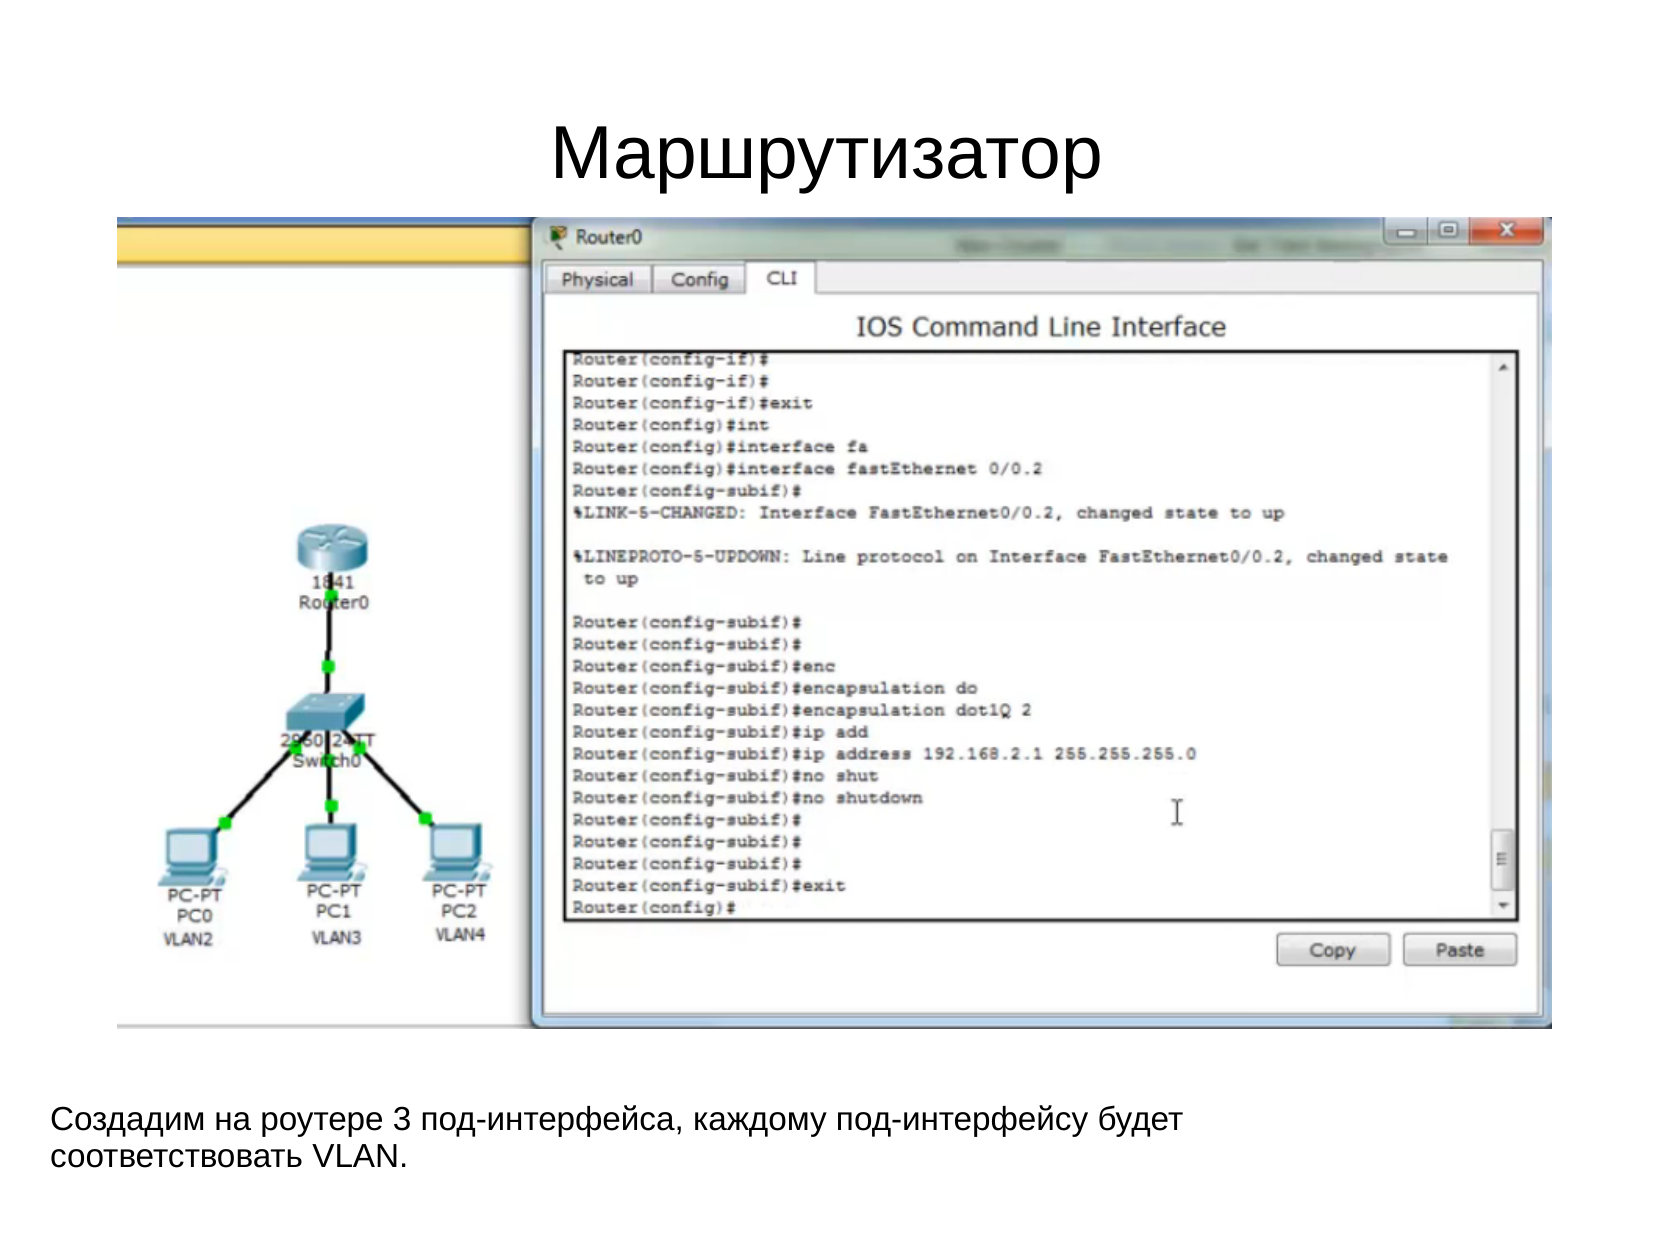

# Маршрутизатор
Создадим на роутере 3 под-интерфейса, каждому под-интерфейсу будет соответствовать VLAN.